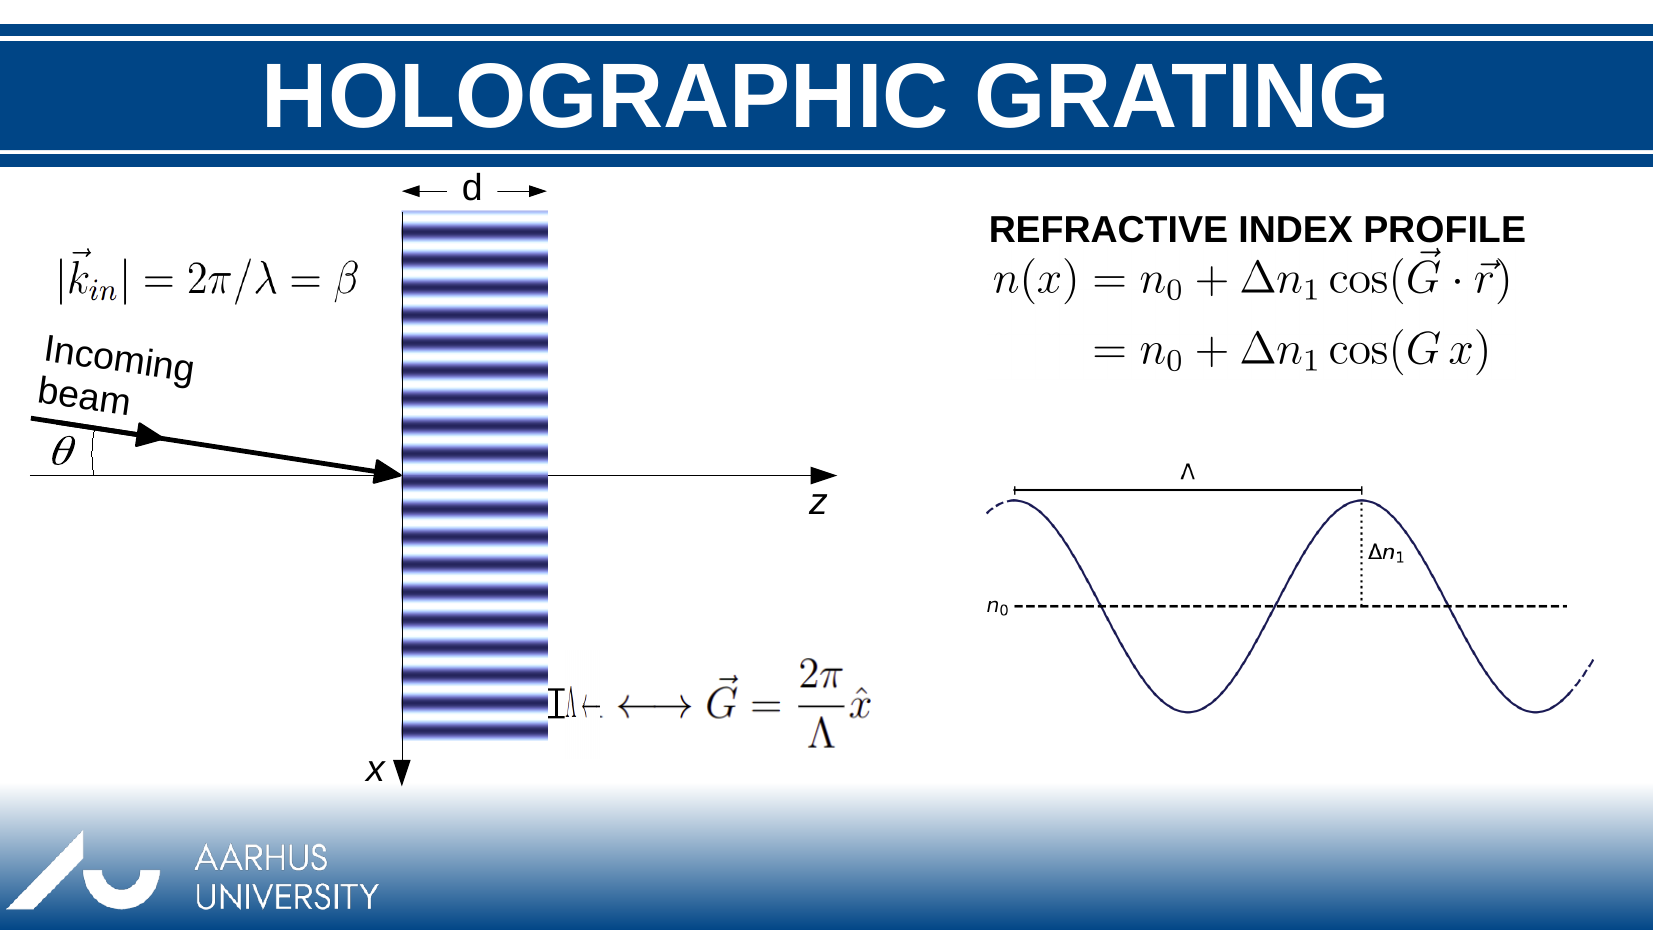

# HOLOGRAPHIC GRATING
d
REFRACTIVE INDEX PROFILE
Incoming
beam
z
x